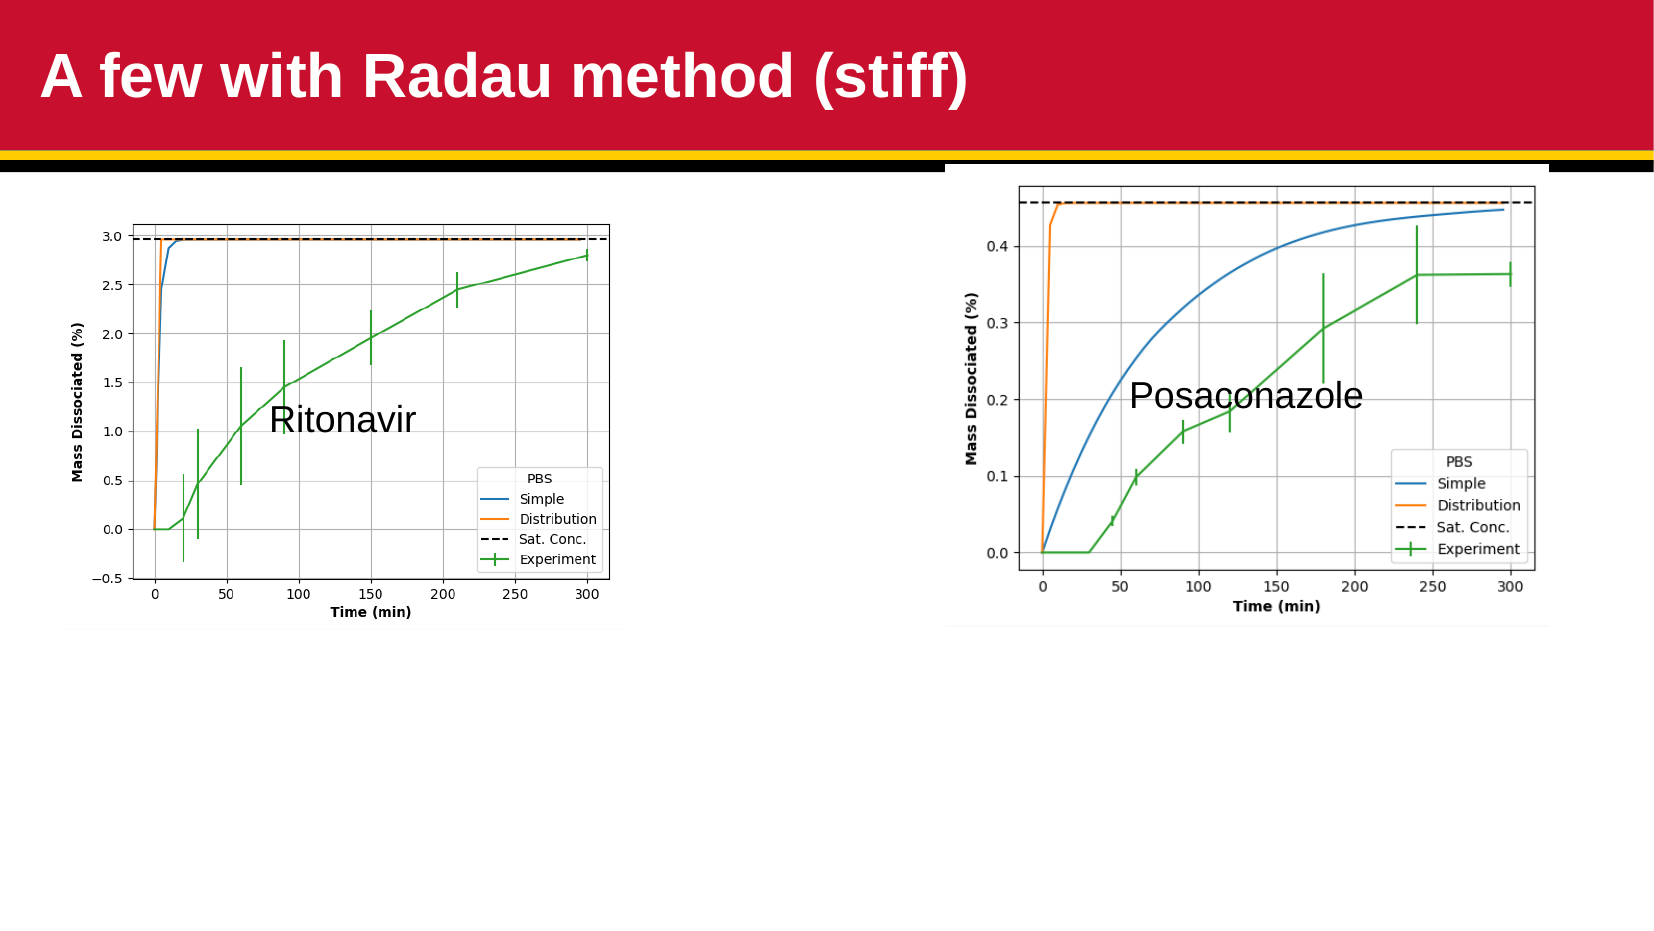

# A few with Radau method (stiff)
Posaconazole
Ritonavir